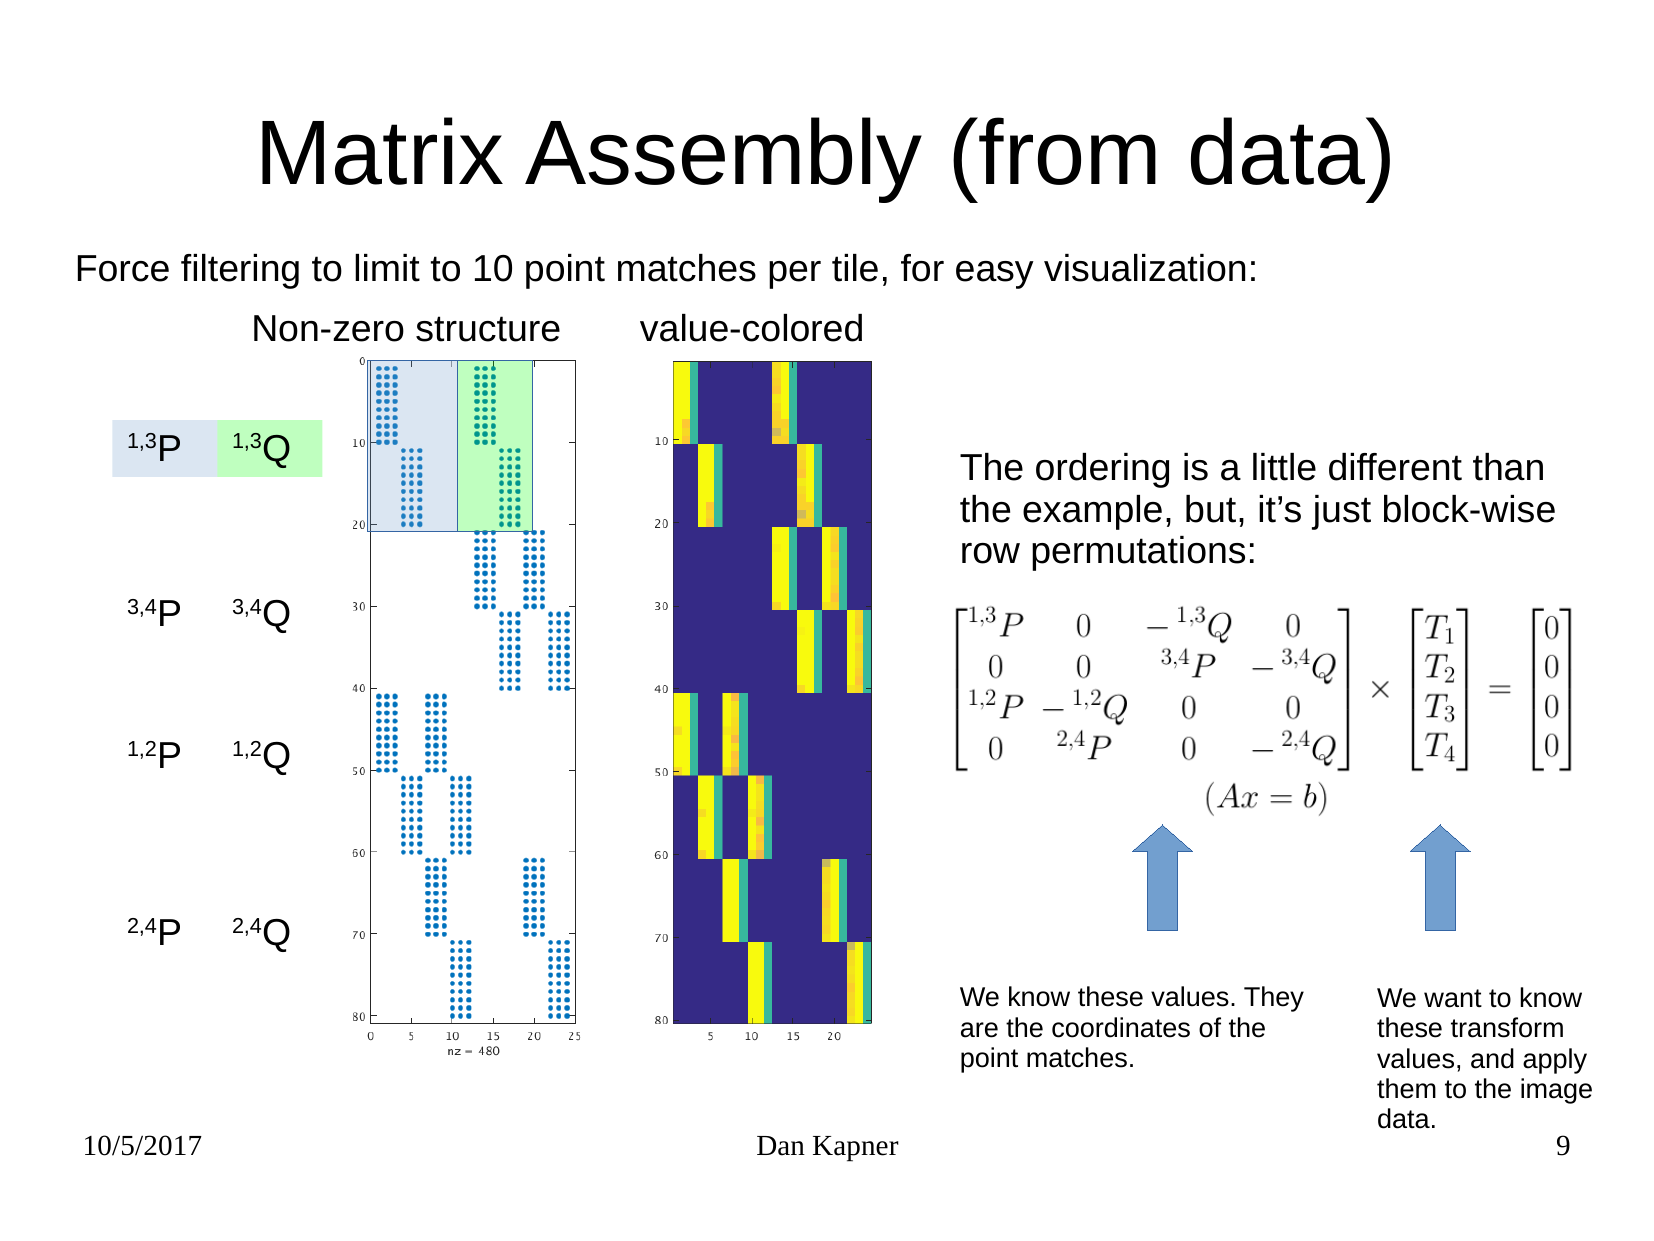

# Matrix Assembly (from data)
Force filtering to limit to 10 point matches per tile, for easy visualization:
Non-zero structure
value-colored
1,3P
1,3Q
The ordering is a little different than the example, but, it’s just block-wise row permutations:
3,4P
3,4Q
1,2P
1,2Q
2,4P
2,4Q
We know these values. They are the coordinates of the point matches.
We want to know these transform values, and apply them to the image data.
10/5/2017
Dan Kapner
9